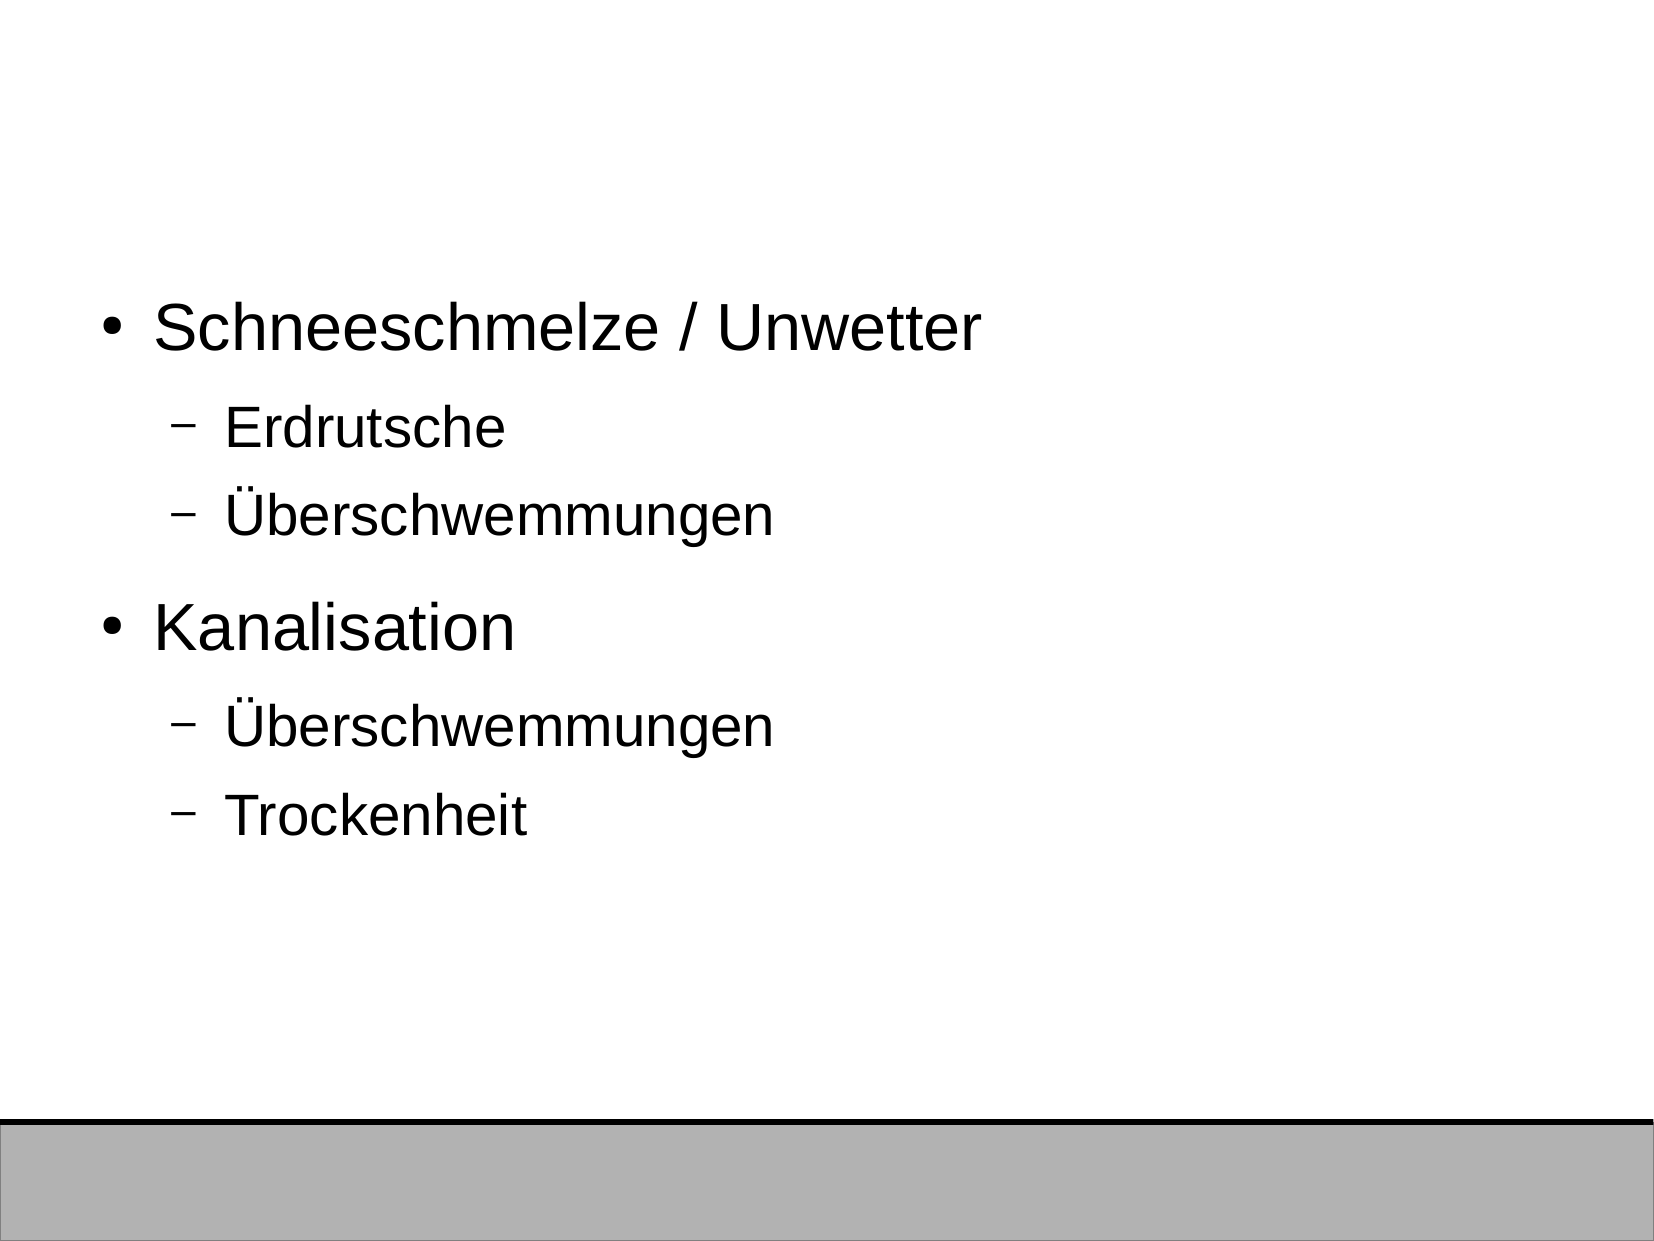

# Schneeschmelze / Unwetter
Erdrutsche
Überschwemmungen
Kanalisation
Überschwemmungen
Trockenheit